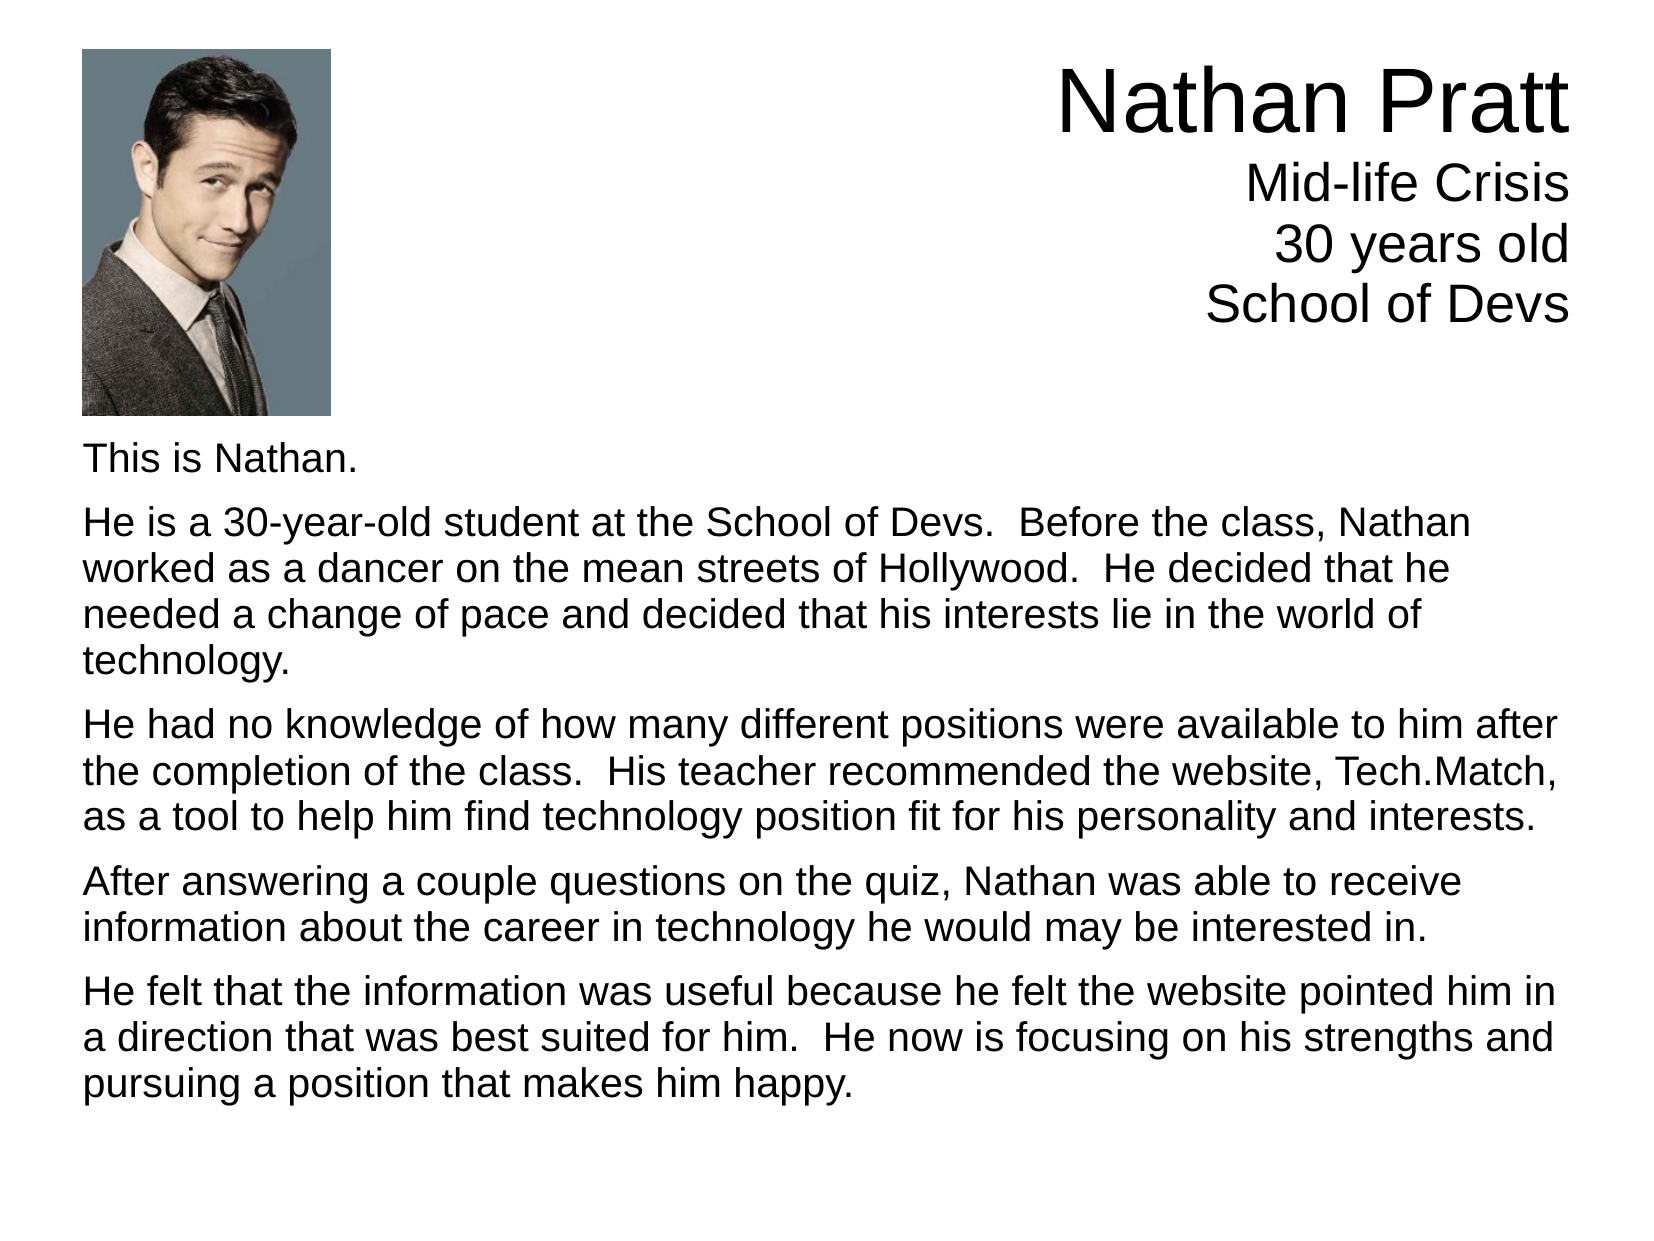

# Nathan Pratt Mid-life Crisis 30 years old School of Devs
This is Nathan.
He is a 30-year-old student at the School of Devs. Before the class, Nathan worked as a dancer on the mean streets of Hollywood. He decided that he needed a change of pace and decided that his interests lie in the world of technology.
He had no knowledge of how many different positions were available to him after the completion of the class. His teacher recommended the website, Tech.Match, as a tool to help him find technology position fit for his personality and interests.
After answering a couple questions on the quiz, Nathan was able to receive information about the career in technology he would may be interested in.
He felt that the information was useful because he felt the website pointed him in a direction that was best suited for him. He now is focusing on his strengths and pursuing a position that makes him happy.